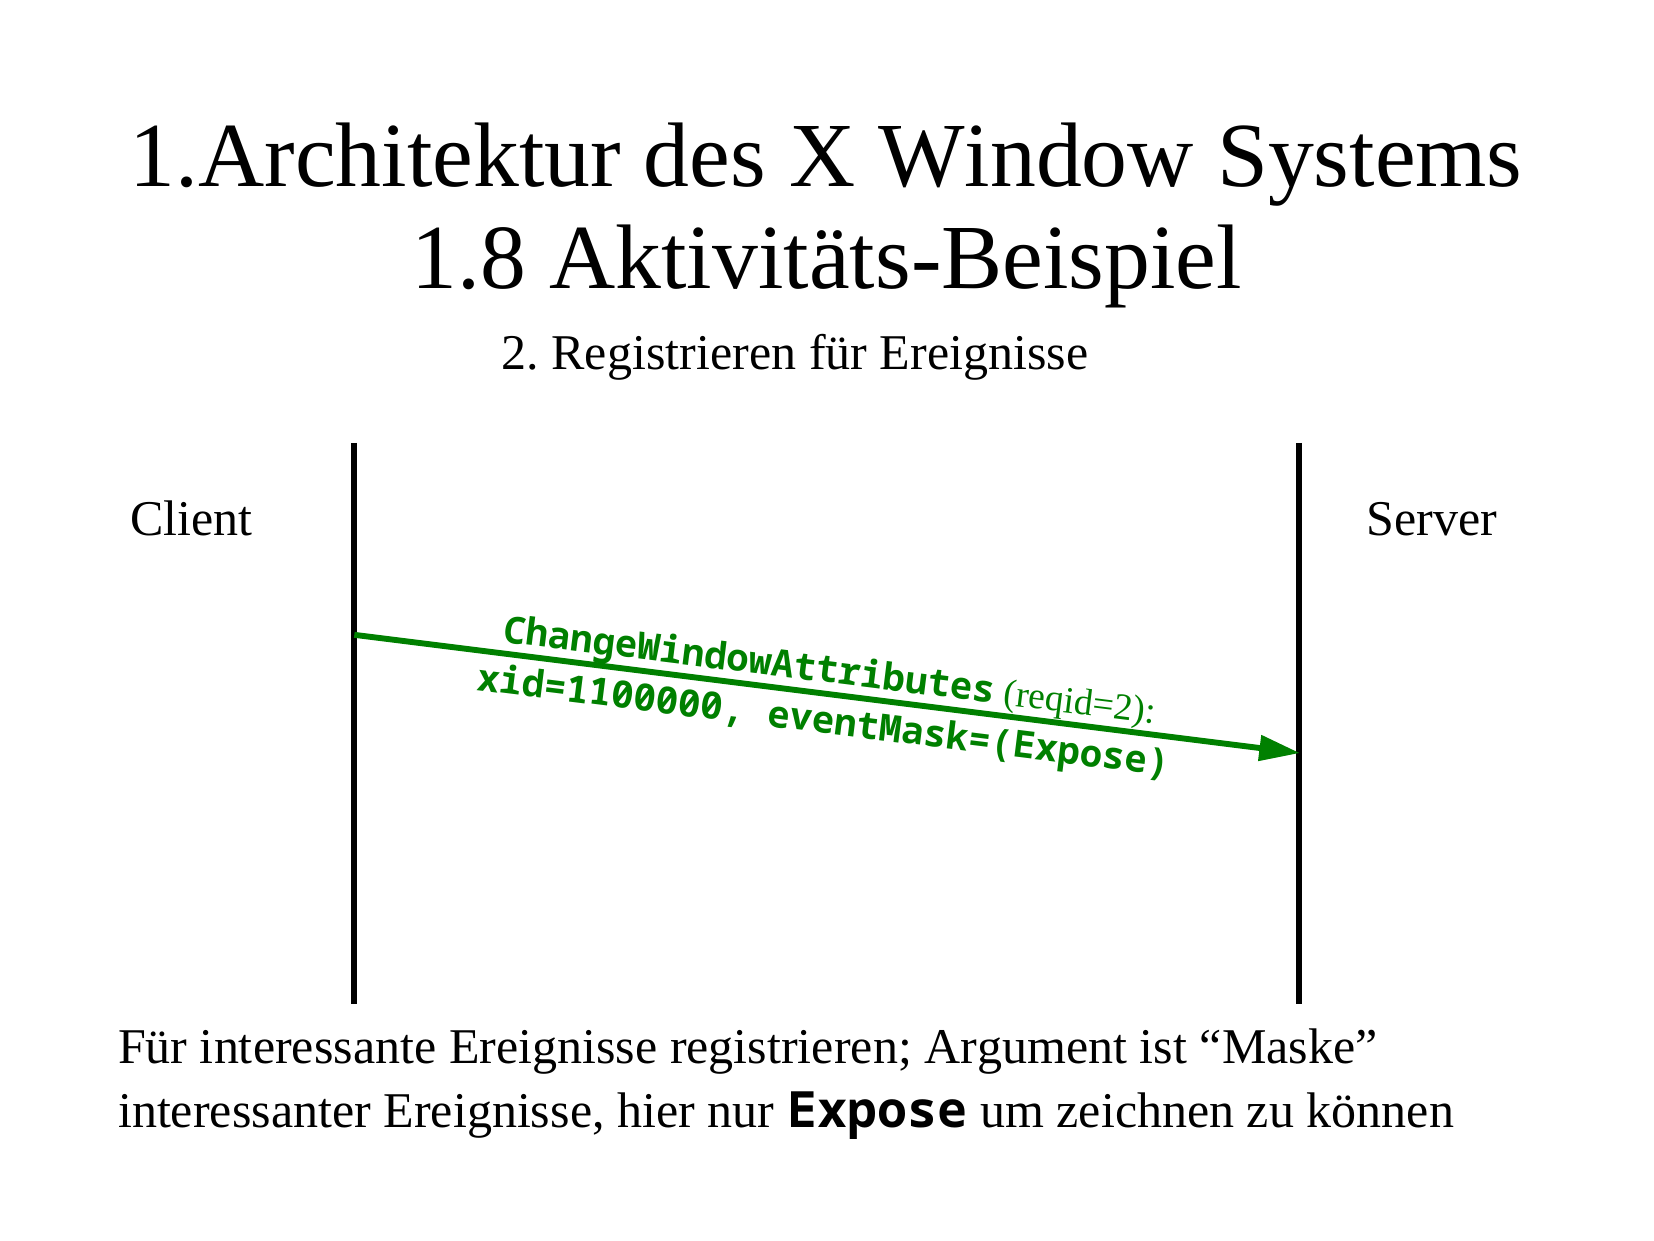

# 1.Architektur des X Window Systems 1.8 Aktivitäts-Beispiel
2. Registrieren für Ereignisse
Client
Server
ChangeWindowAttributes (reqid=2):
xid=1100000, eventMask=(Expose)
Für interessante Ereignisse registrieren; Argument ist “Maske” interessanter Ereignisse, hier nur Expose um zeichnen zu können